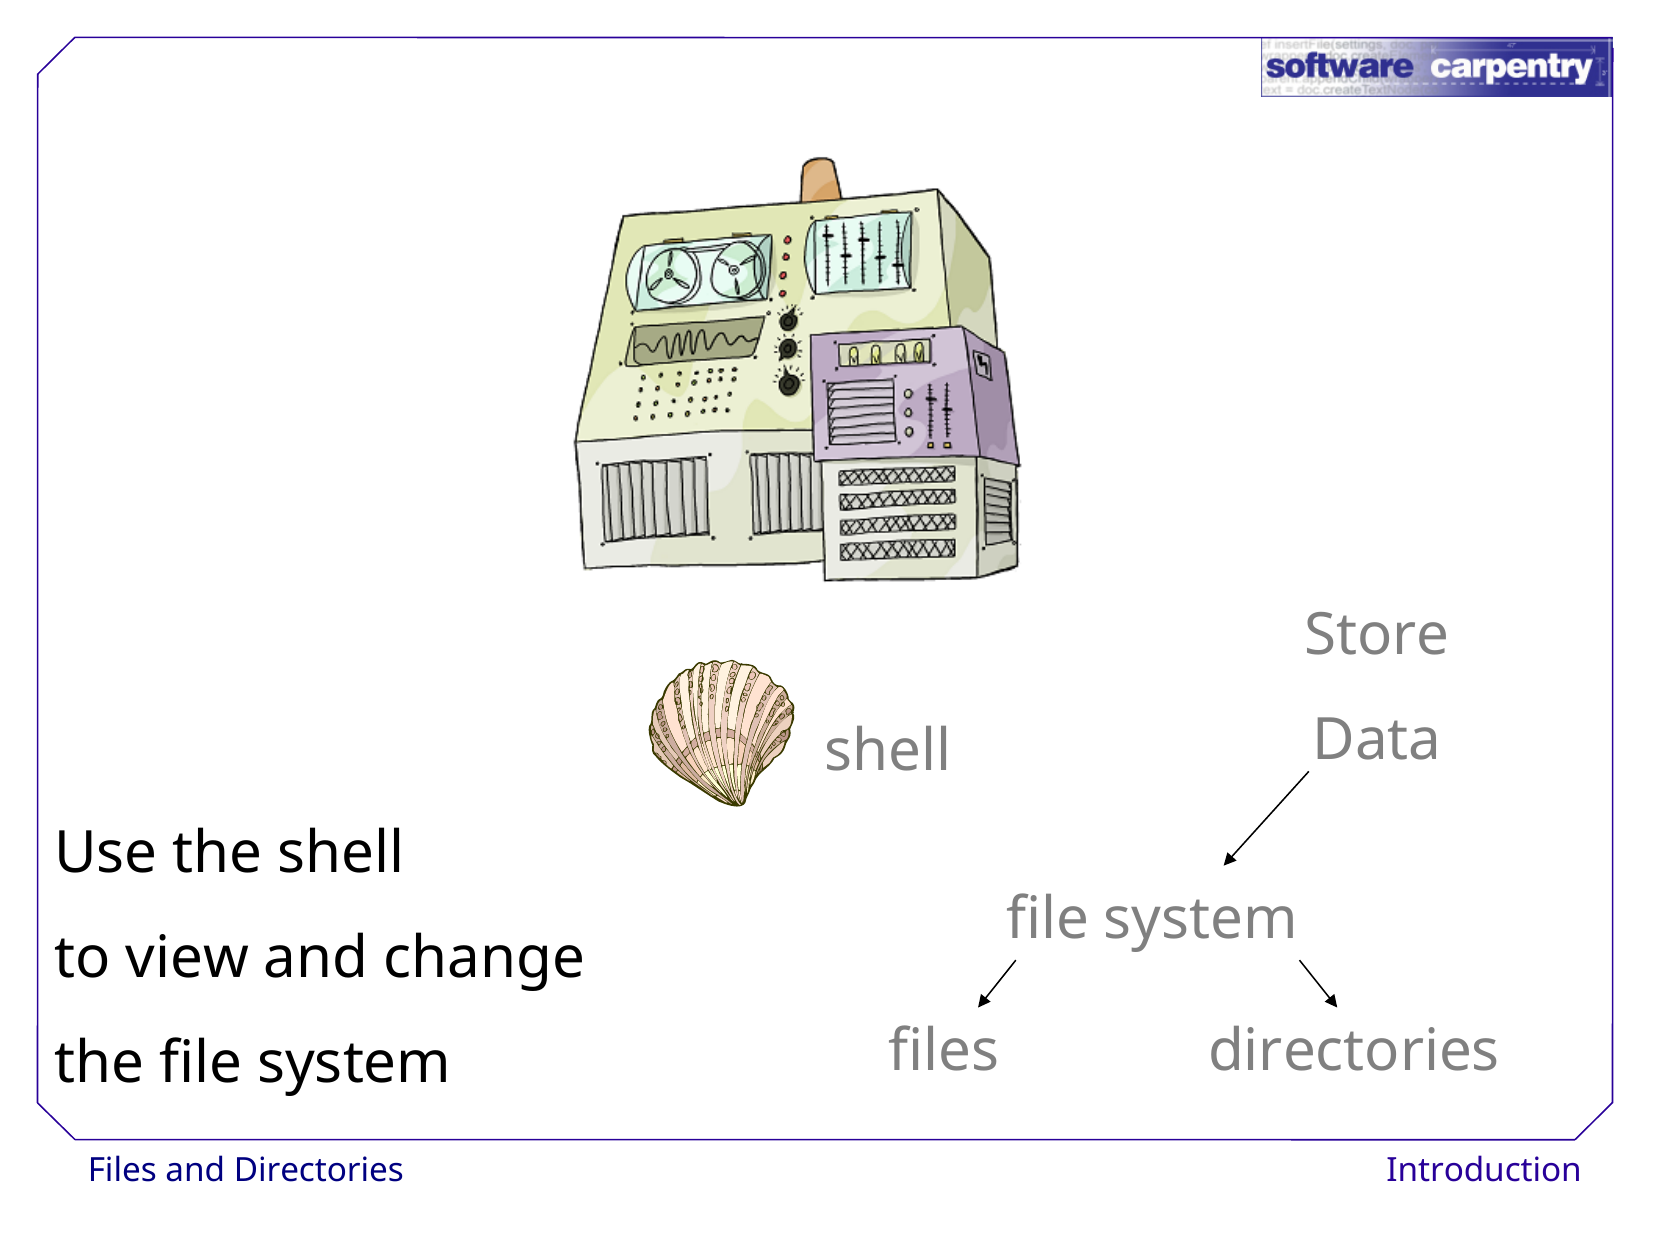

Store
Data
shell
Use the shell
to view and change
the file system
file system
files
directories